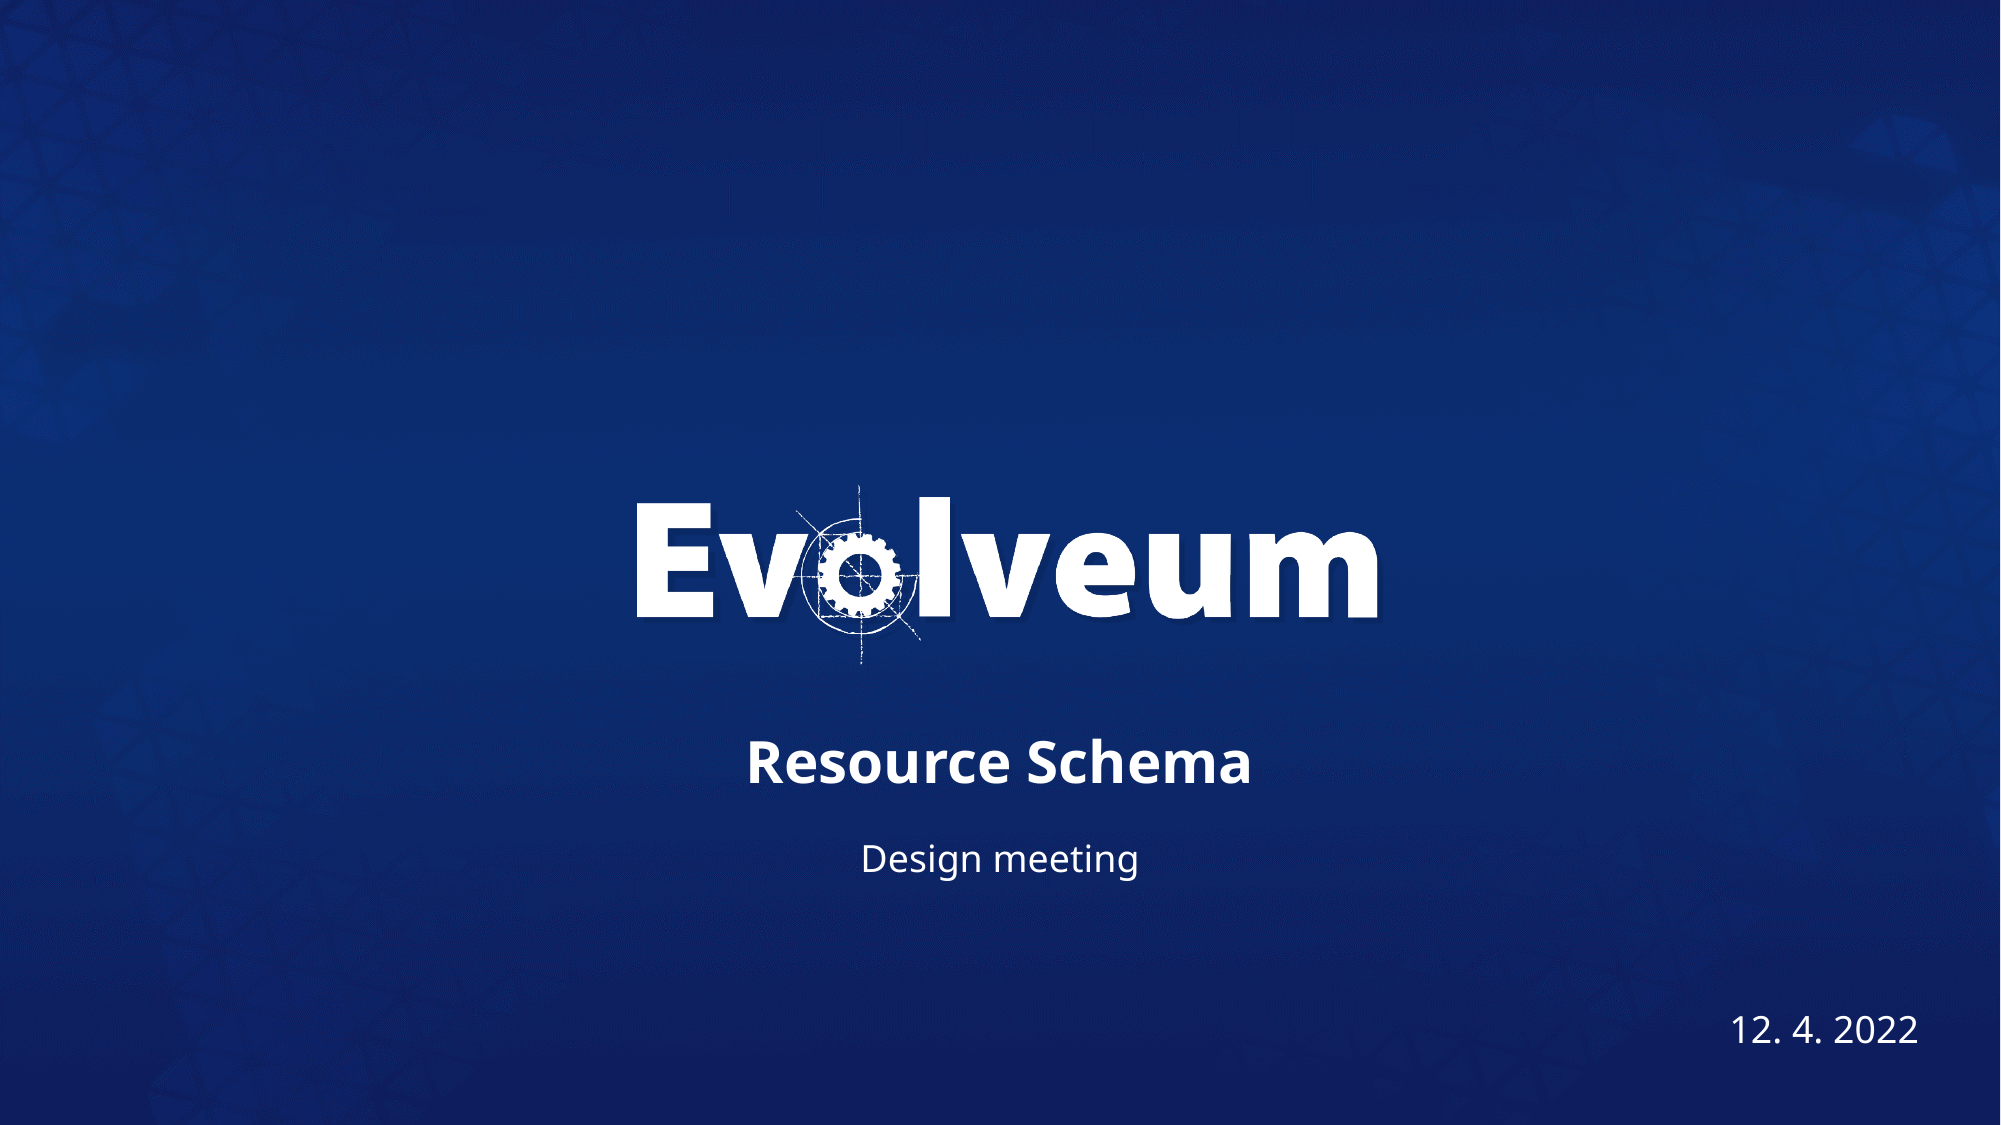

# Resource Schema
Design meeting
12. 4. 2022